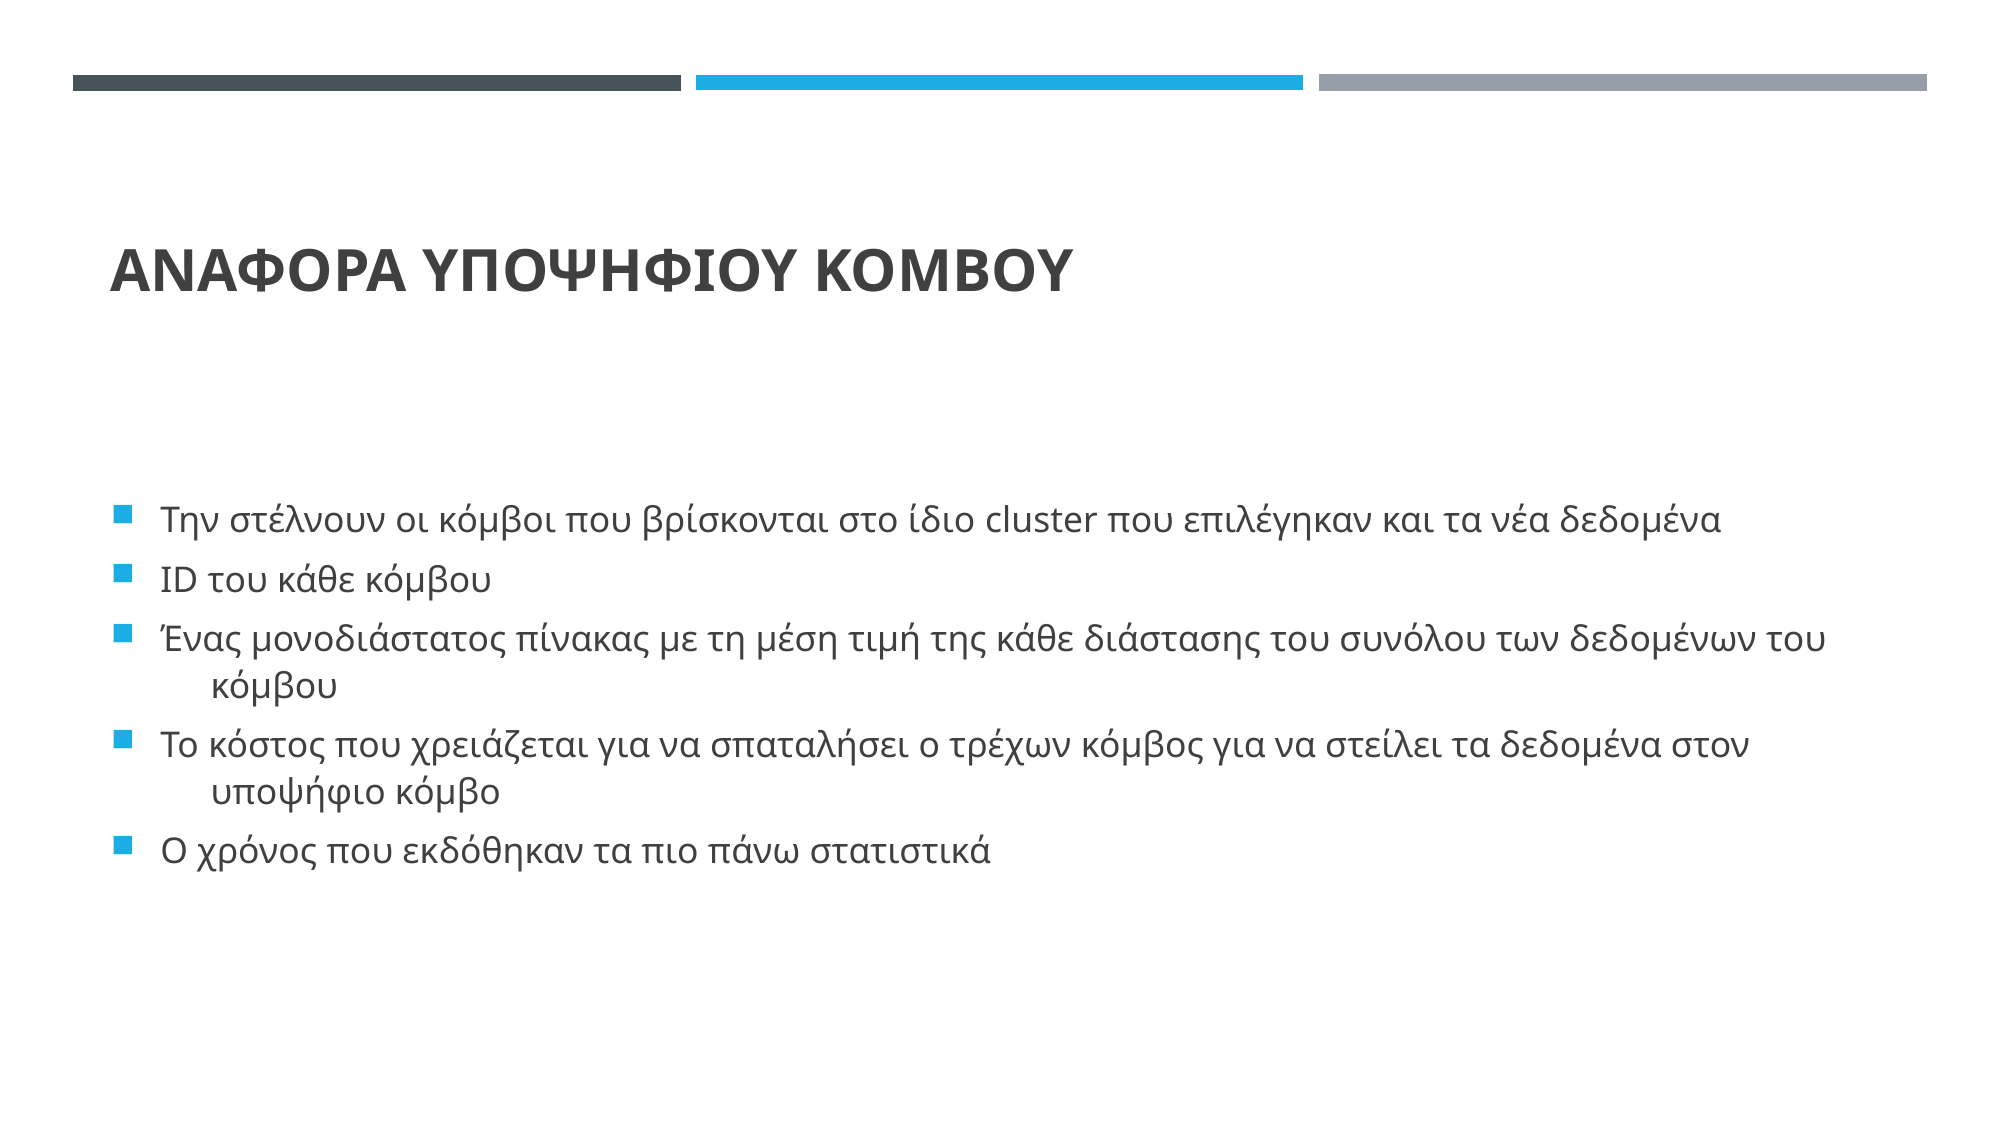

# ΑΝΑΦΟΡΑ ΥΠΟΨΗΦΙΟΥ ΚΟΜΒΟΥ
Την στέλνουν οι κόμβοι που βρίσκονται στο ίδιο cluster που επιλέγηκαν και τα νέα δεδομένα
ID του κάθε κόμβου
Ένας μονοδιάστατος πίνακας με τη μέση τιμή της κάθε διάστασης του συνόλου των δεδομένων του κόμβου
Το κόστος που χρειάζεται για να σπαταλήσει ο τρέχων κόμβος για να στείλει τα δεδομένα στον υποψήφιο κόμβο
Ο χρόνος που εκδόθηκαν τα πιο πάνω στατιστικά